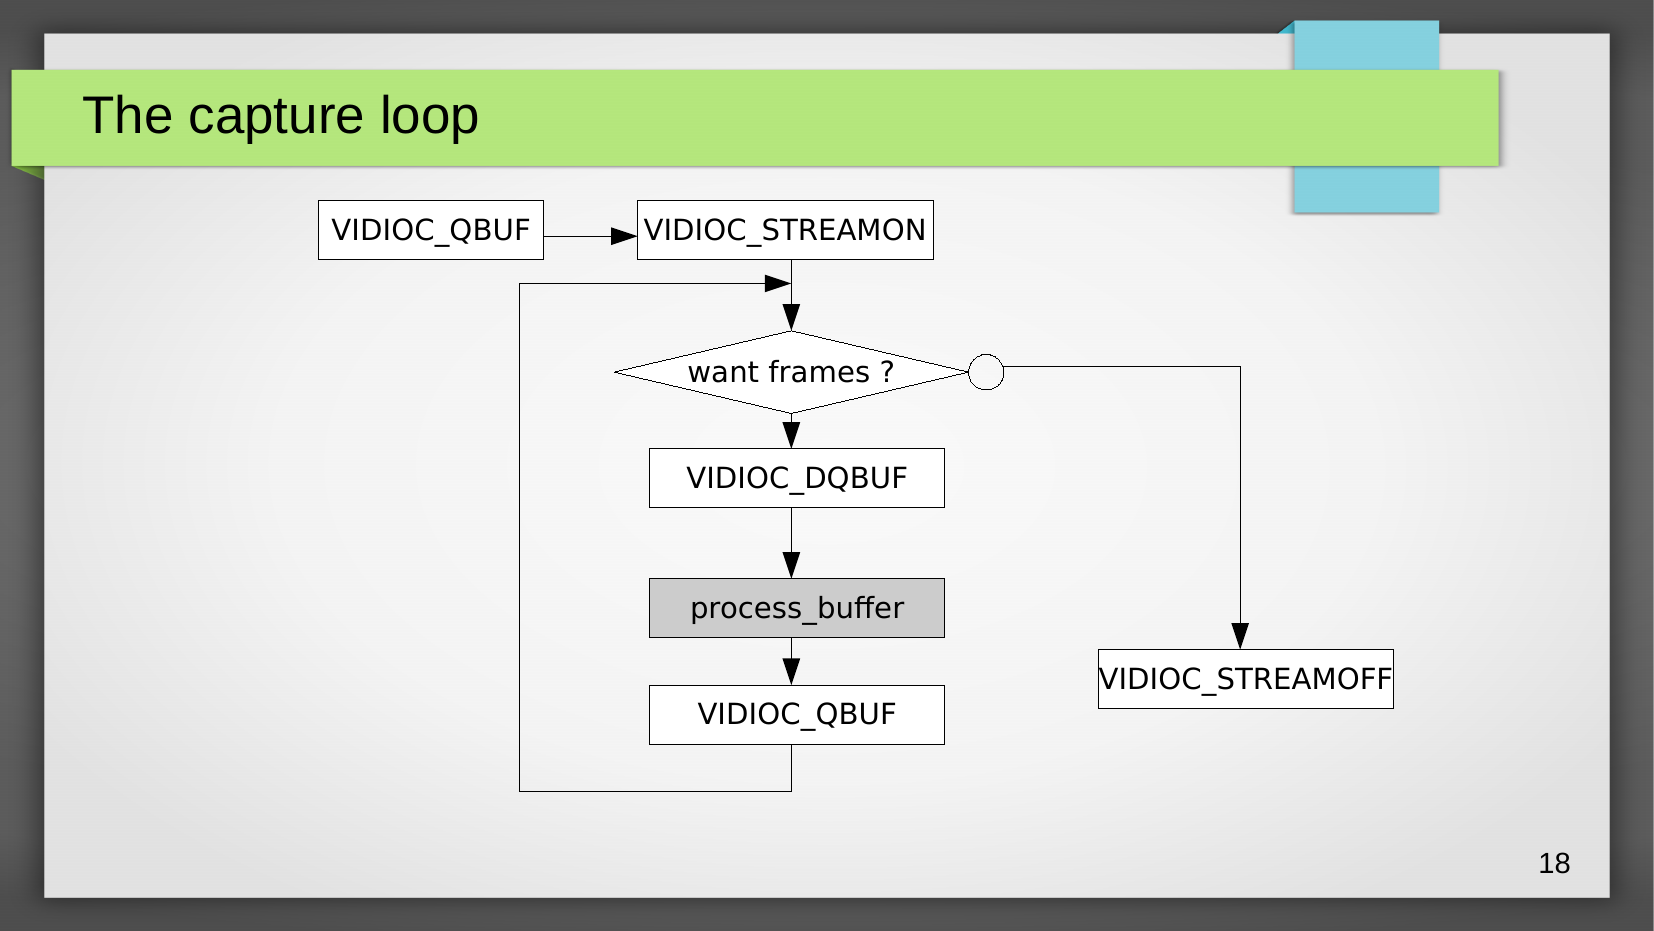

# The capture loop
VIDIOC_QBUF
VIDIOC_STREAMON
want frames ?
VIDIOC_DQBUF
process_buffer
VIDIOC_STREAMOFF
VIDIOC_QBUF
18